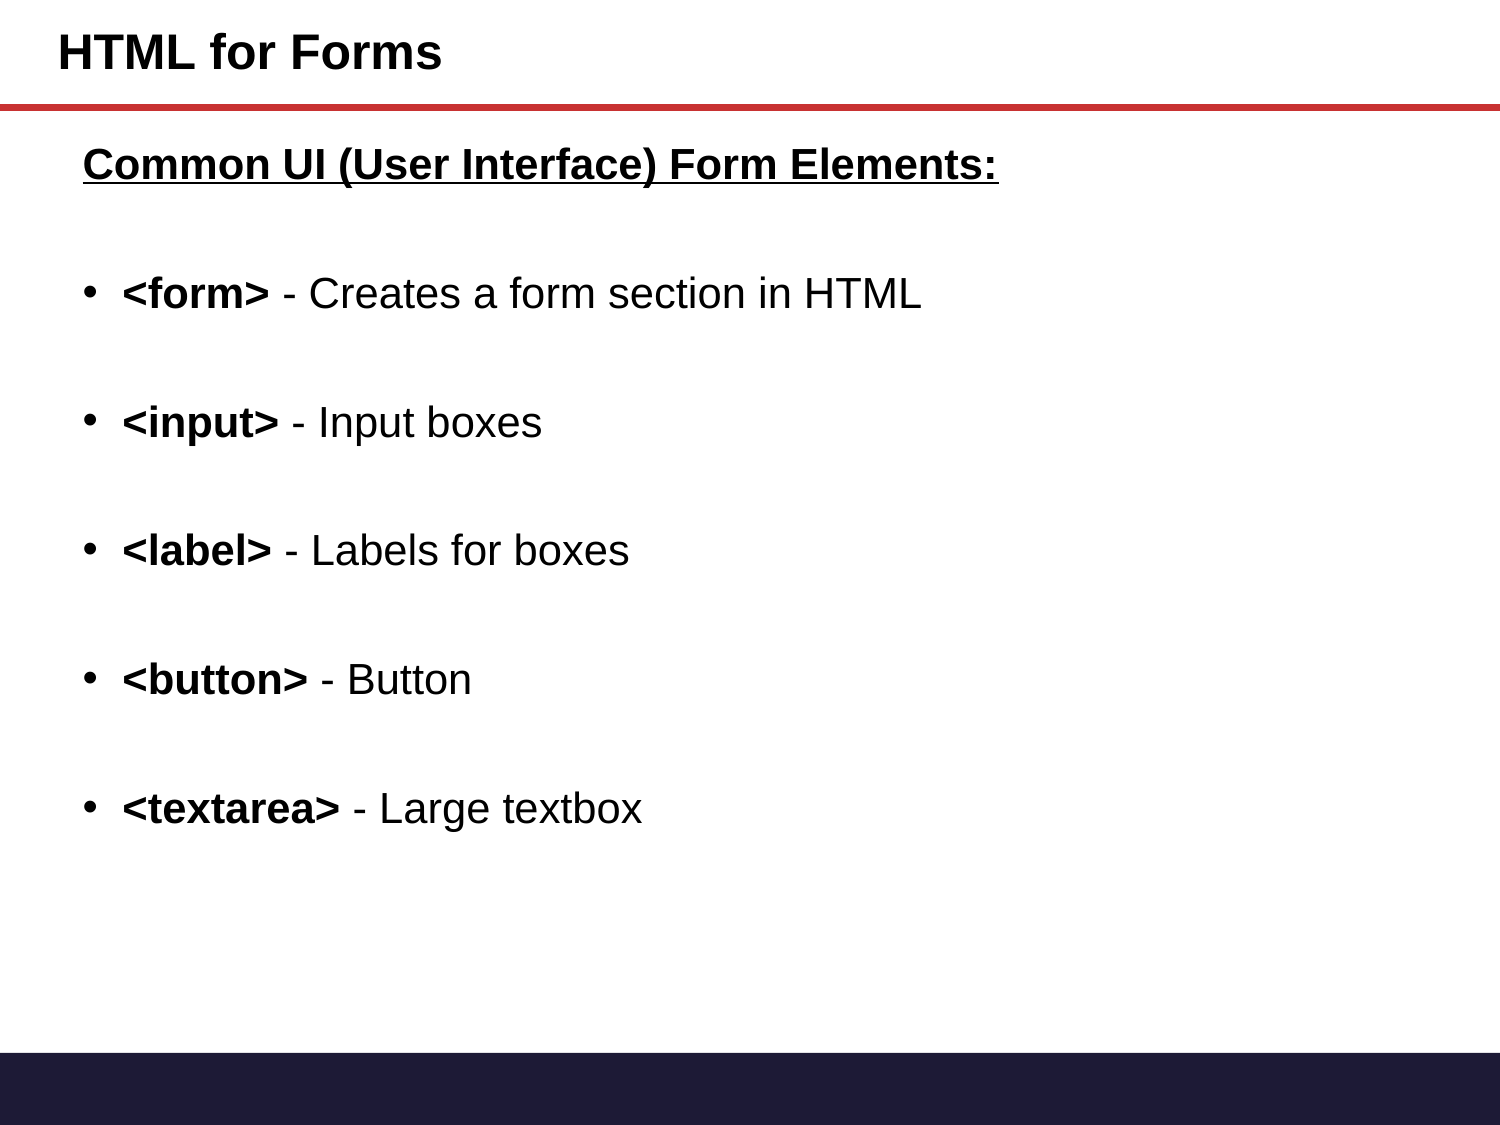

# HTML for Forms
Common UI (User Interface) Form Elements:
<form> - Creates a form section in HTML
<input> - Input boxes
<label> - Labels for boxes
<button> - Button
<textarea> - Large textbox